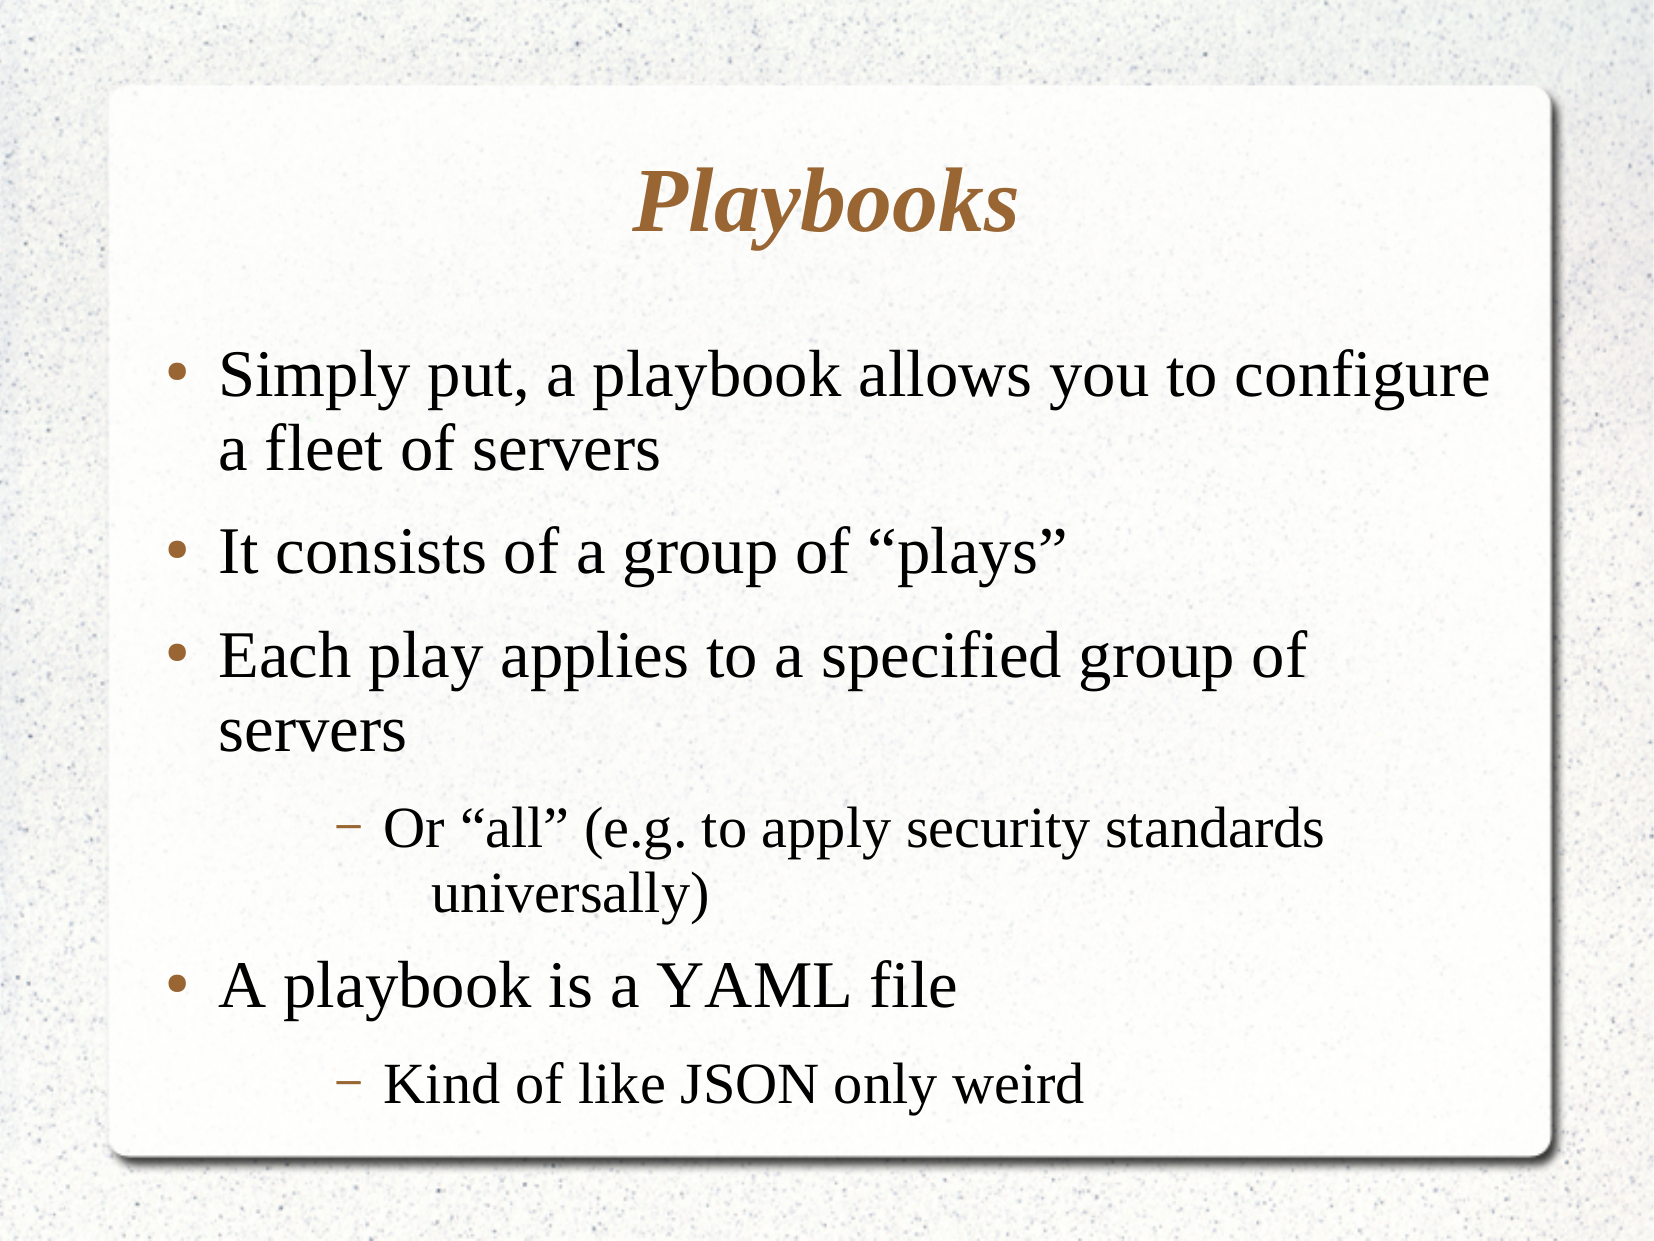

# Playbooks
Simply put, a playbook allows you to configure a fleet of servers
It consists of a group of “plays”
Each play applies to a specified group of servers
Or “all” (e.g. to apply security standards universally)
A playbook is a YAML file
Kind of like JSON only weird